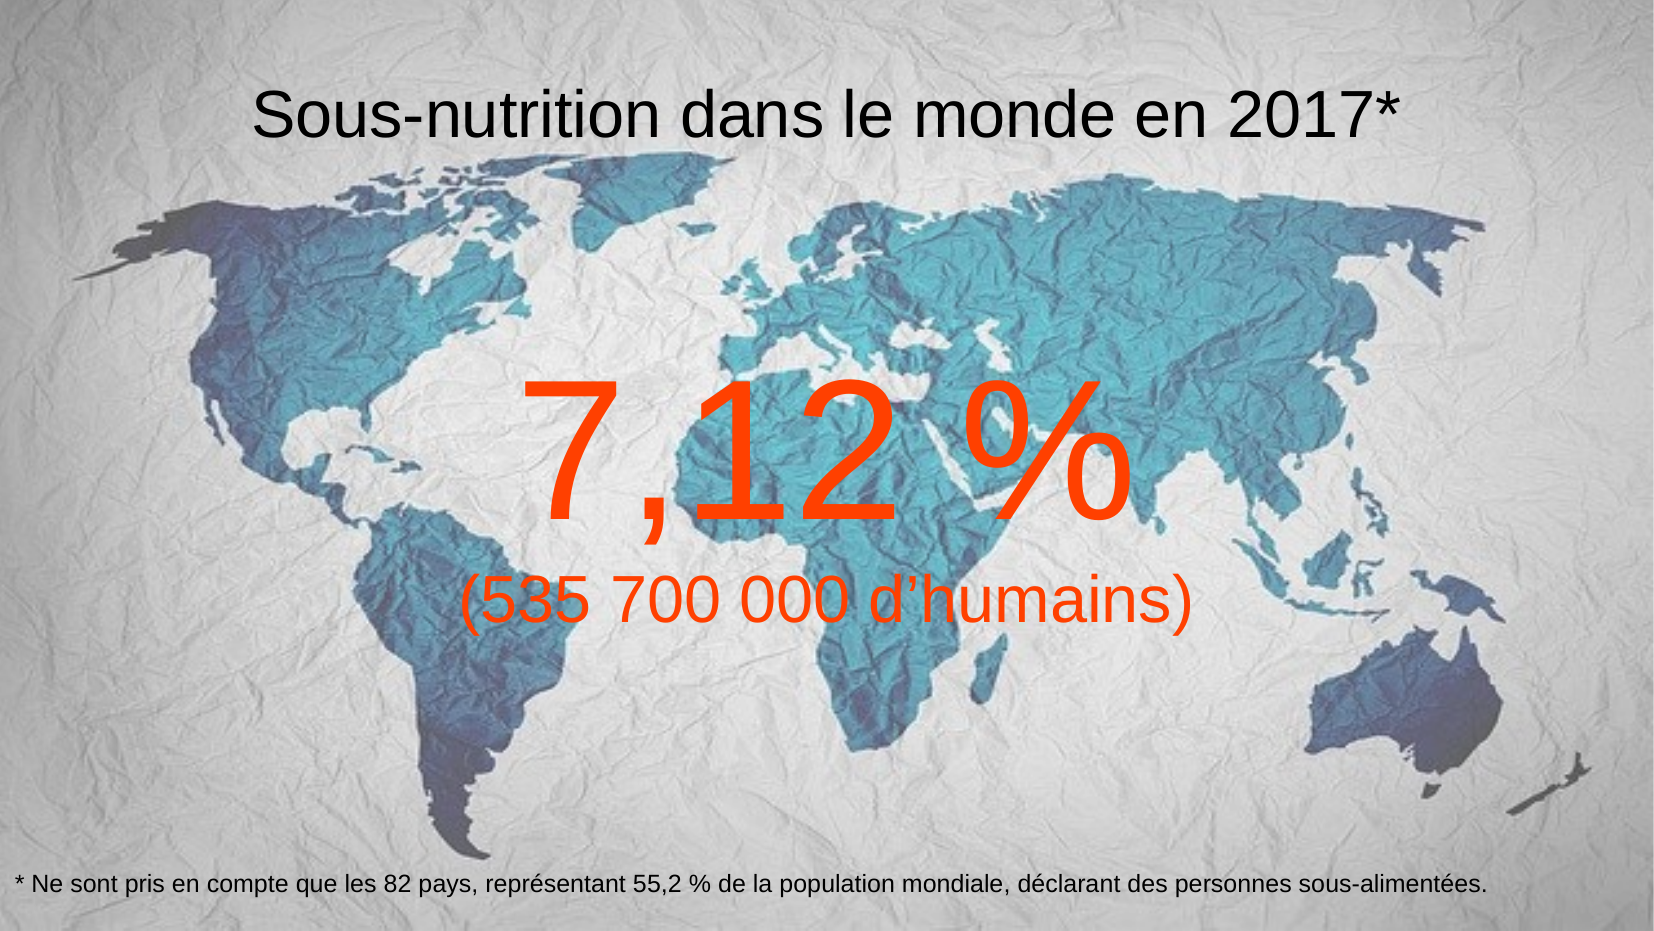

# Sous-nutrition dans le monde en 2017*
7,12 %
(535 700 000 d’humains)
* Ne sont pris en compte que les 82 pays, représentant 55,2 % de la population mondiale, déclarant des personnes sous-alimentées.